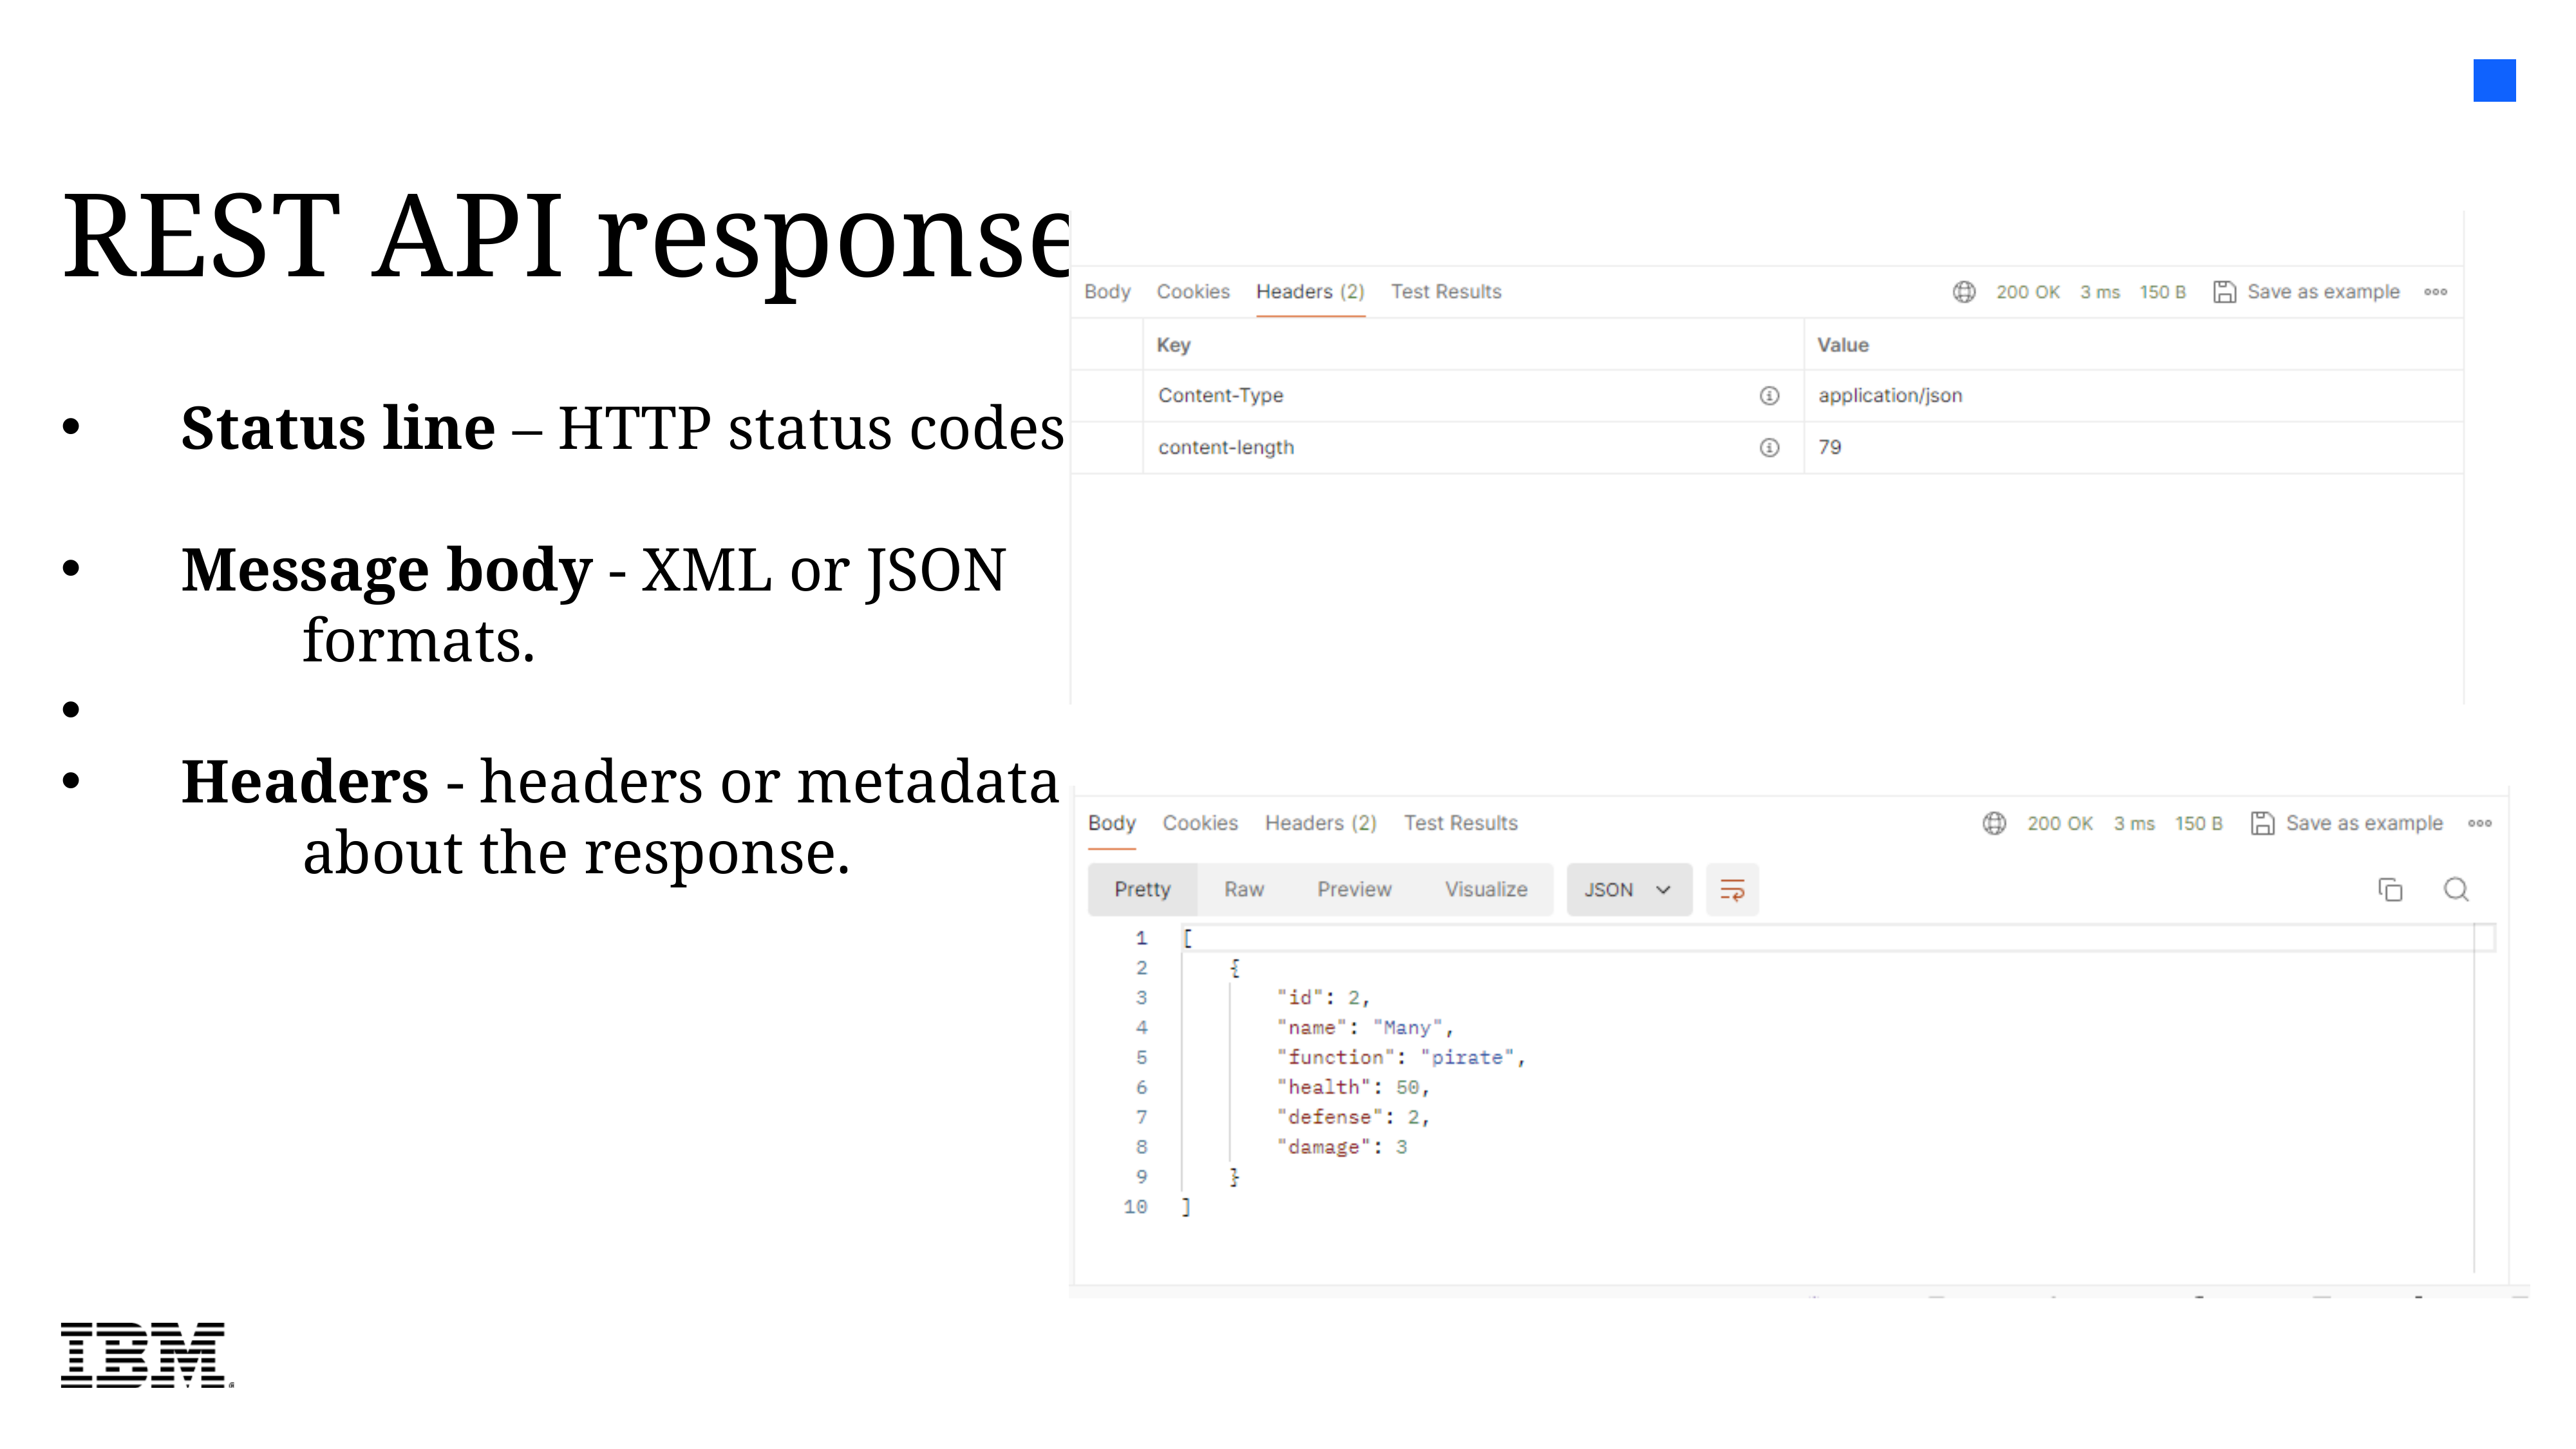

# REST API response
Status line – HTTP status codes.
Message body - XML or JSON formats.
Headers - headers or metadata about the response.